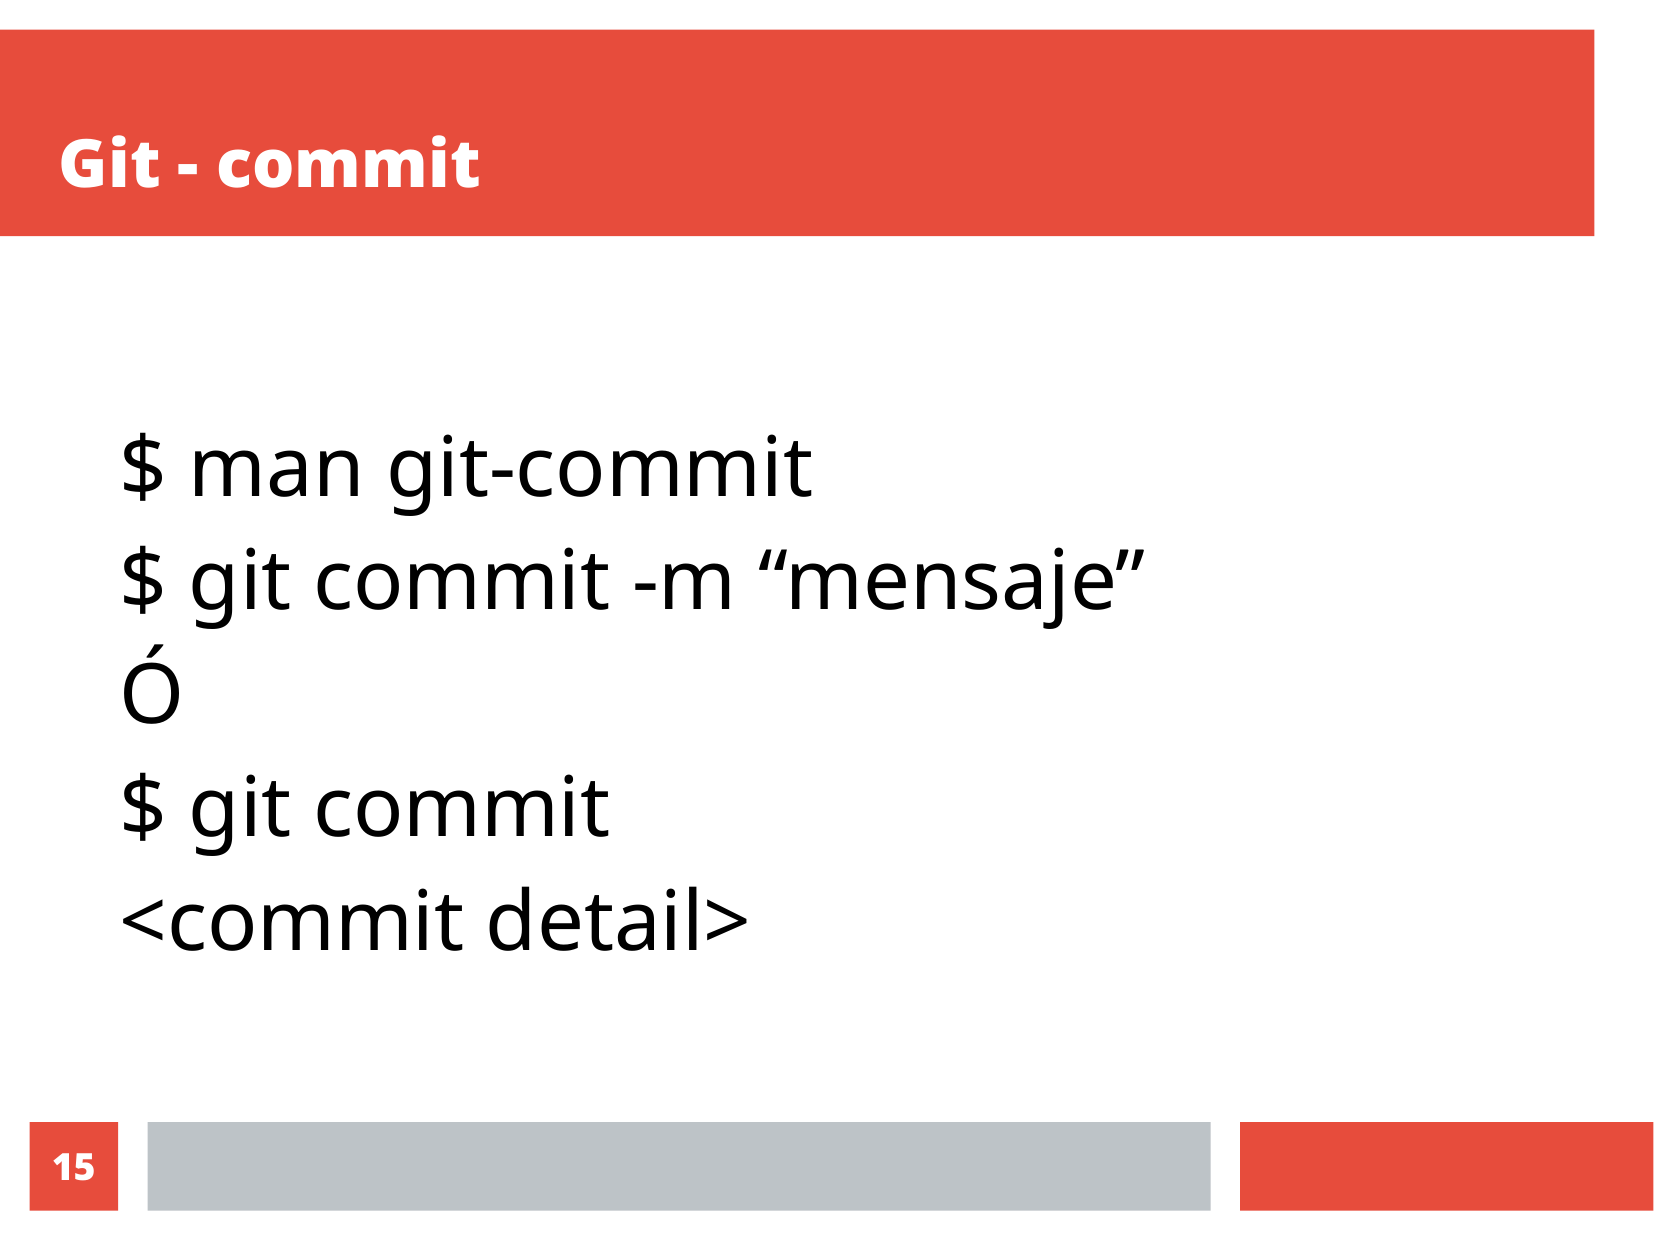

# Git - commit
$ man git-commit
$ git commit -m “mensaje”
Ó
$ git commit
<commit detail>
15